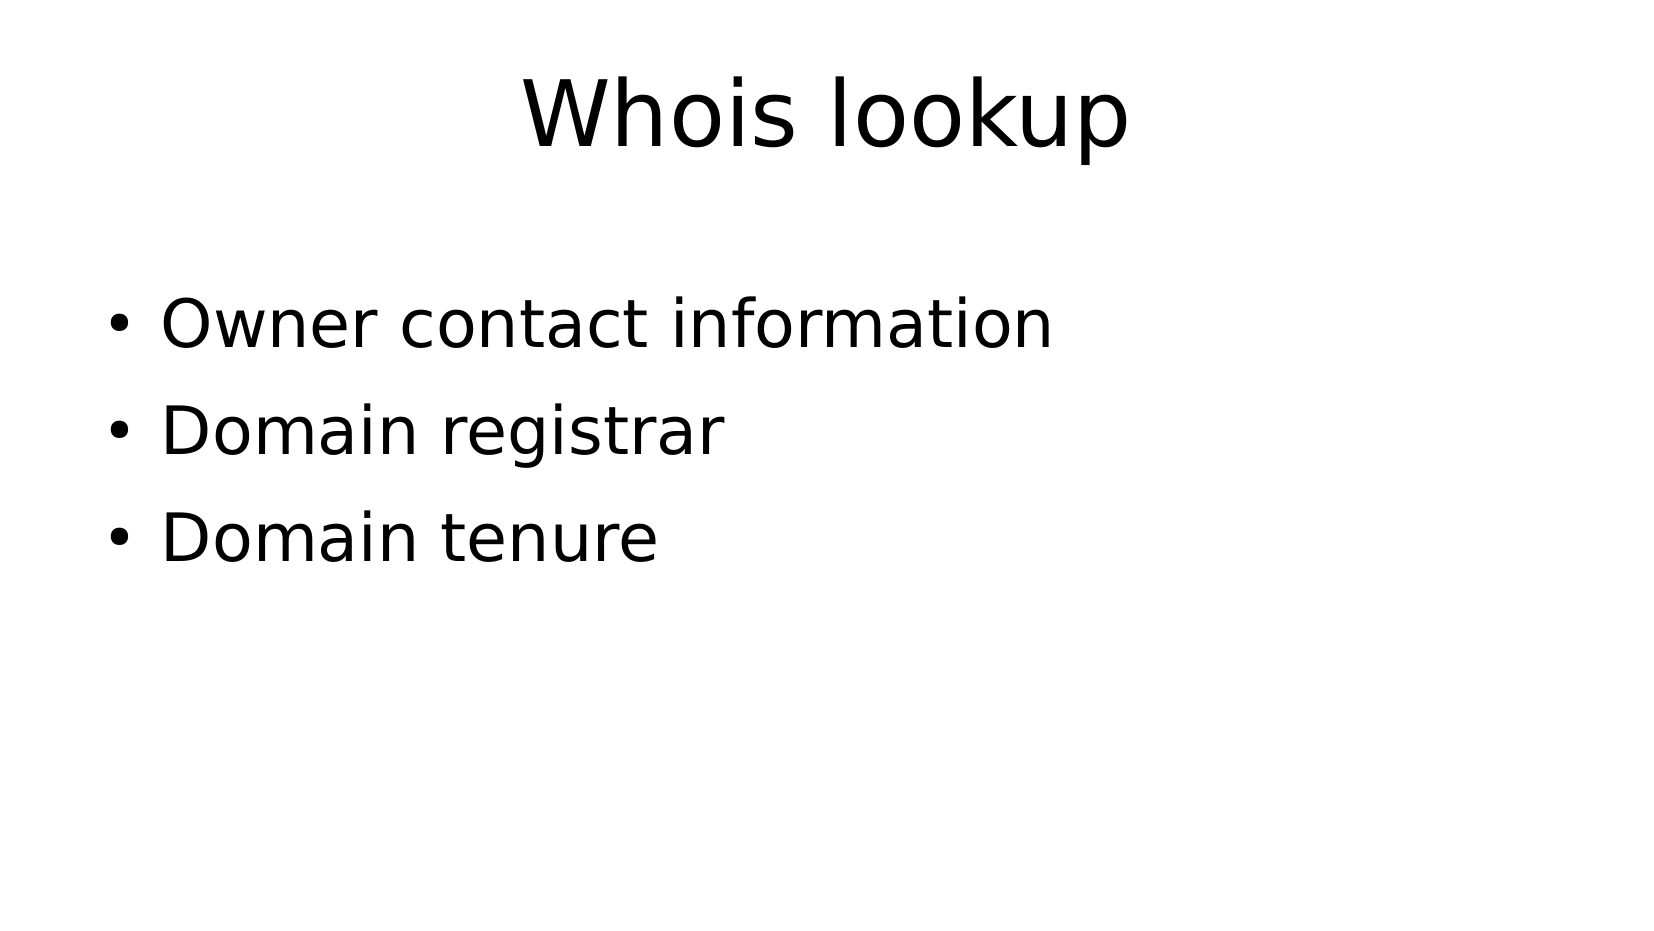

# Whois lookup
Owner contact information
Domain registrar
Domain tenure